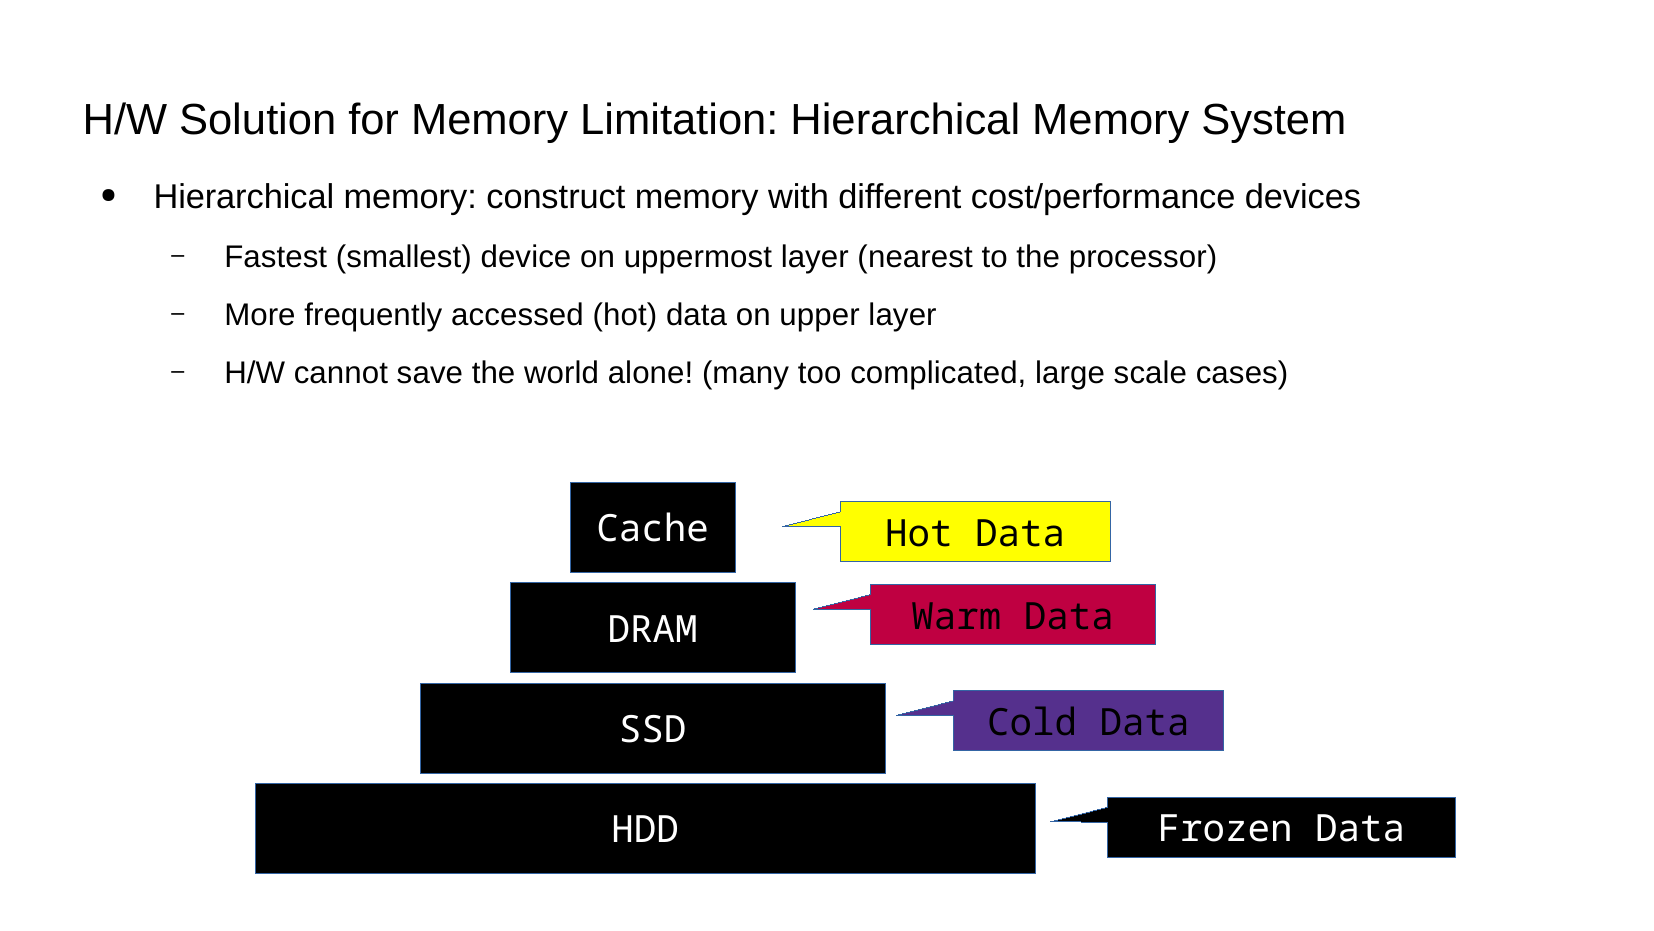

# H/W Solution for Memory Limitation: Hierarchical Memory System
Hierarchical memory: construct memory with different cost/performance devices
Fastest (smallest) device on uppermost layer (nearest to the processor)
More frequently accessed (hot) data on upper layer
H/W cannot save the world alone! (many too complicated, large scale cases)
Cache
Hot Data
DRAM
Warm Data
SSD
Cold Data
HDD
Frozen Data